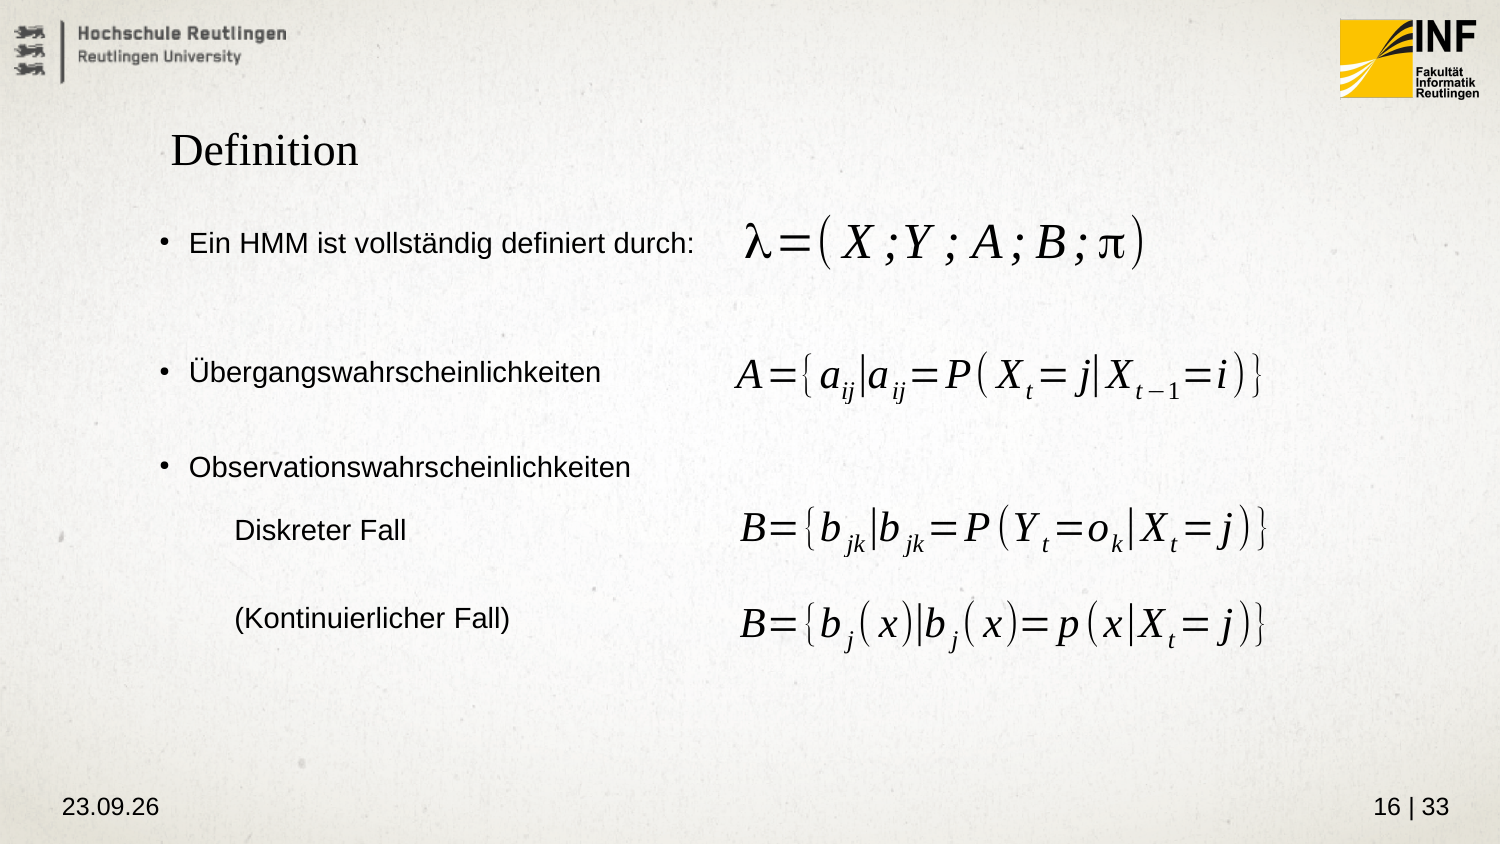

# Definition
Ein HMM ist vollständig definiert durch:
Übergangswahrscheinlichkeiten
Observationswahrscheinlichkeiten
Diskreter Fall
(Kontinuierlicher Fall)